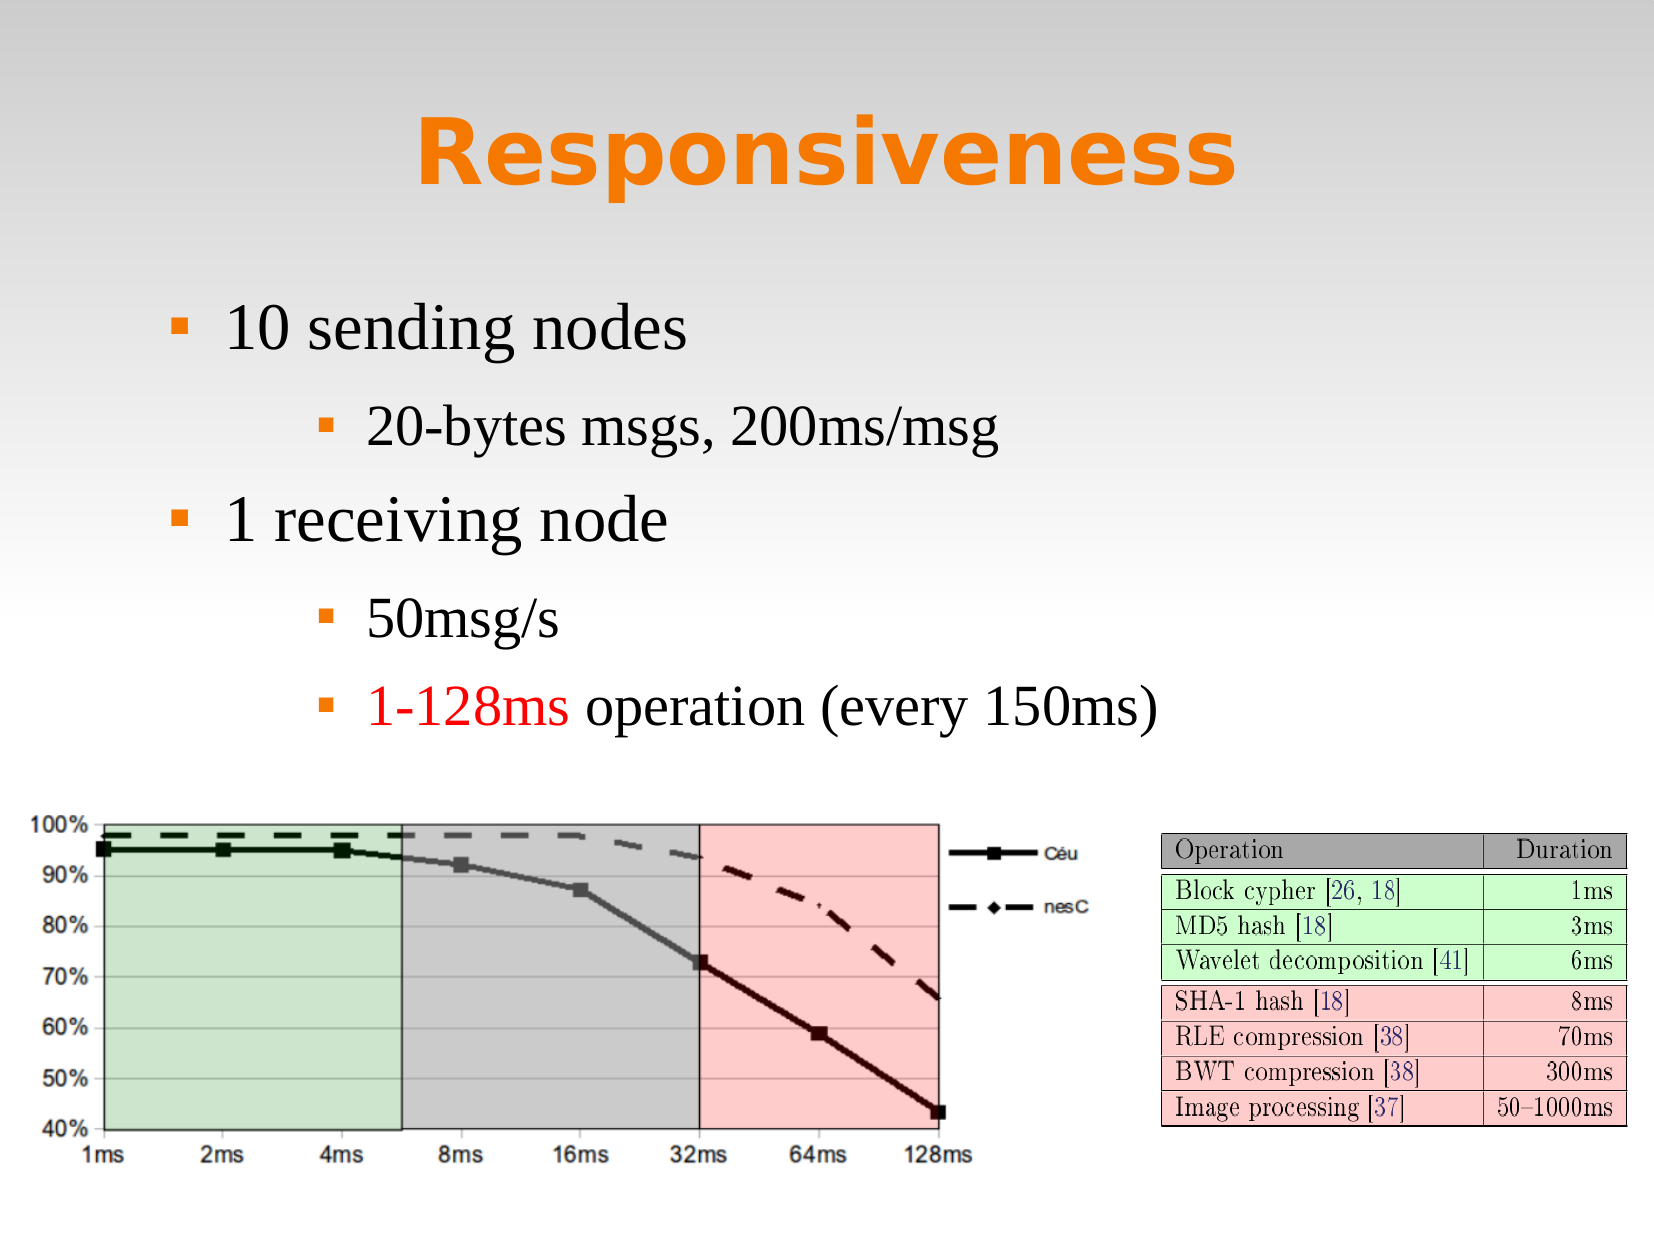

# Responsiveness
10 sending nodes
20-bytes msgs, 200ms/msg
1 receiving node
50msg/s
1-128ms operation (every 150ms)